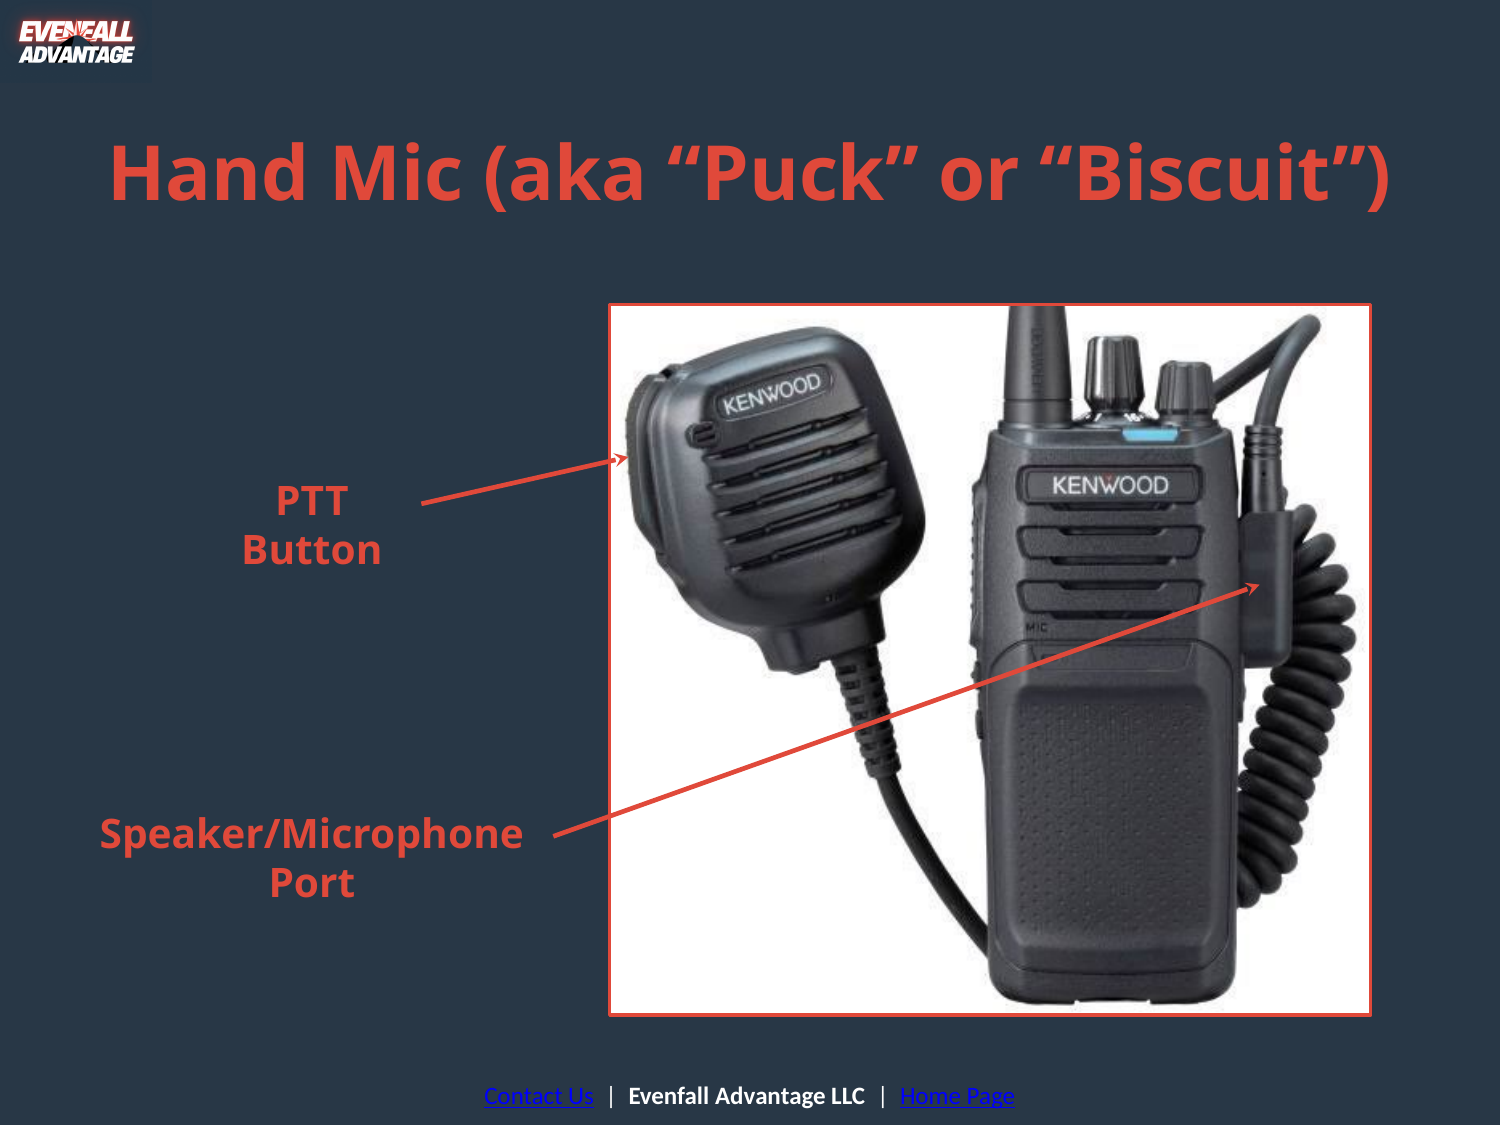

# Hand Mic (aka “Puck” or “Biscuit”)
PTT Button
Speaker/Microphone Port